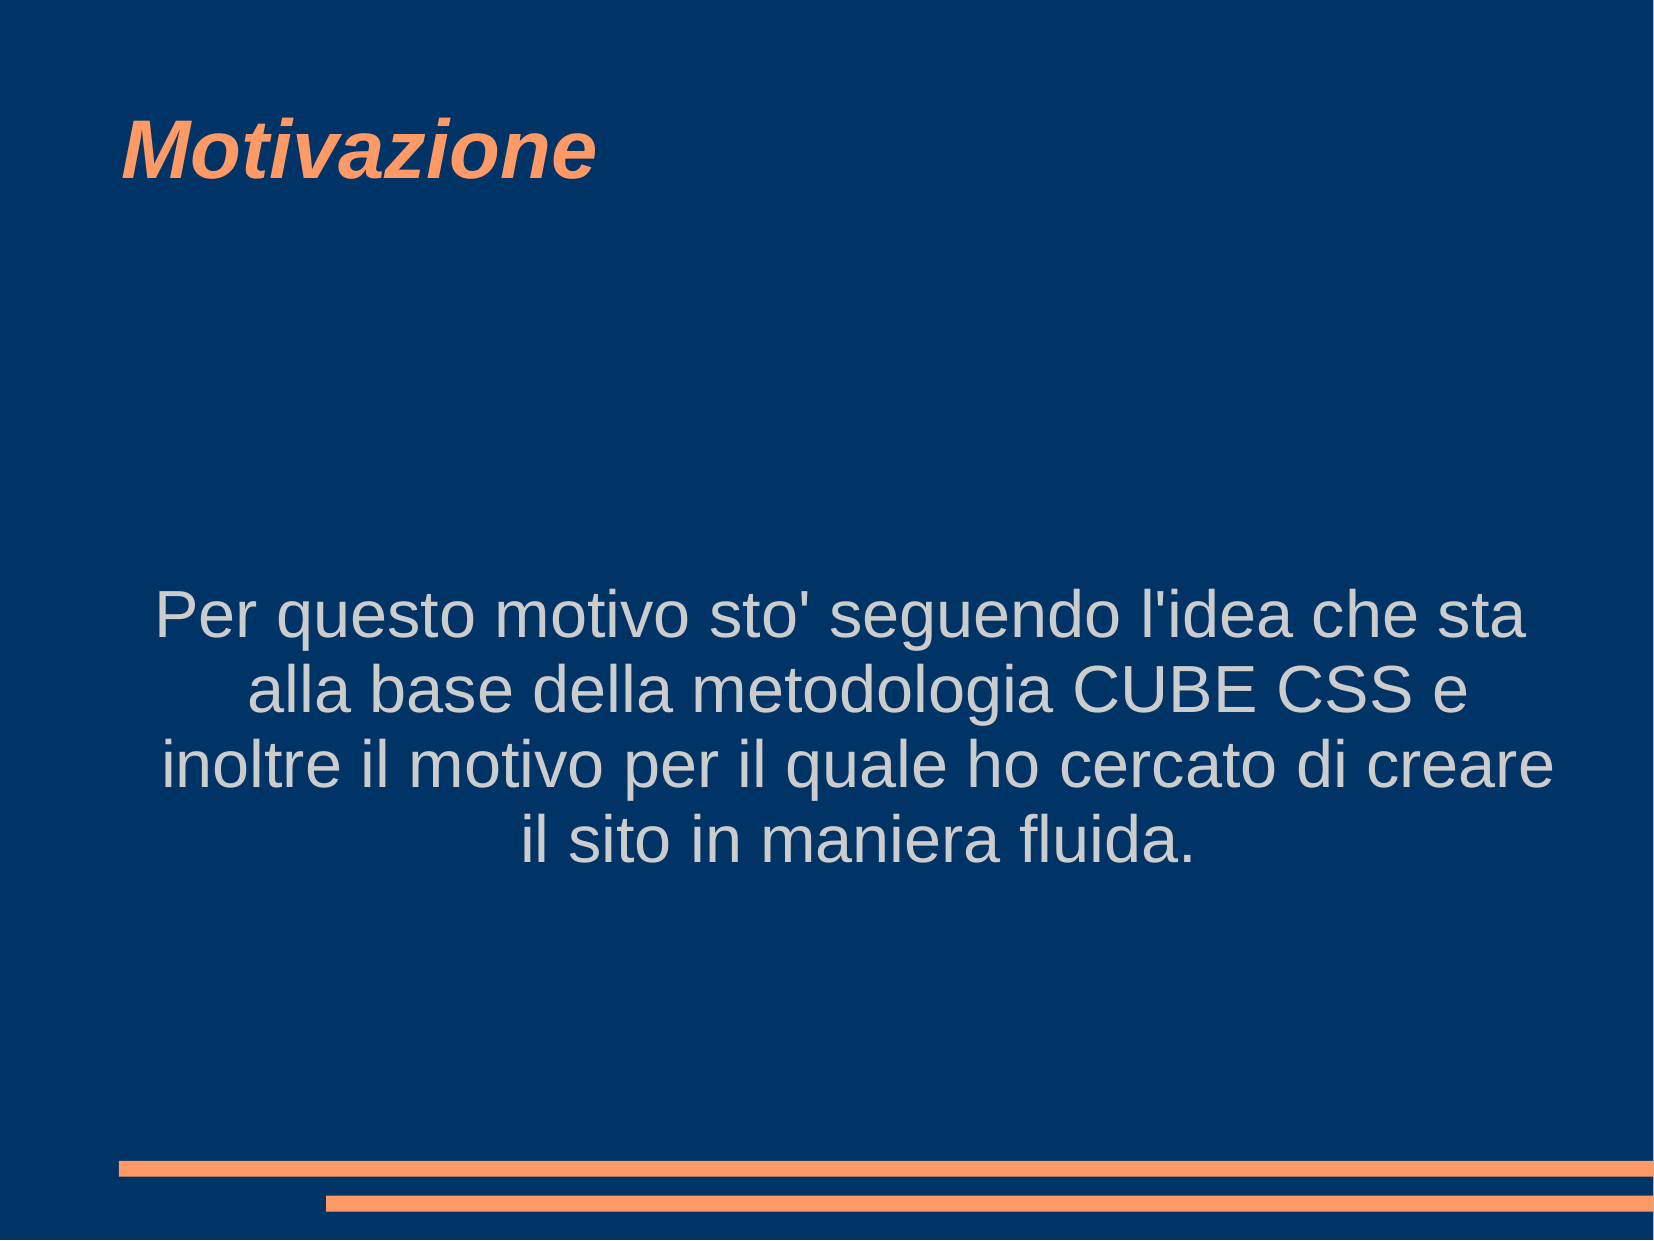

# Motivazione
Per questo motivo sto' seguendo l'idea che sta alla base della metodologia CUBE CSS e inoltre il motivo per il quale ho cercato di creare il sito in maniera fluida.